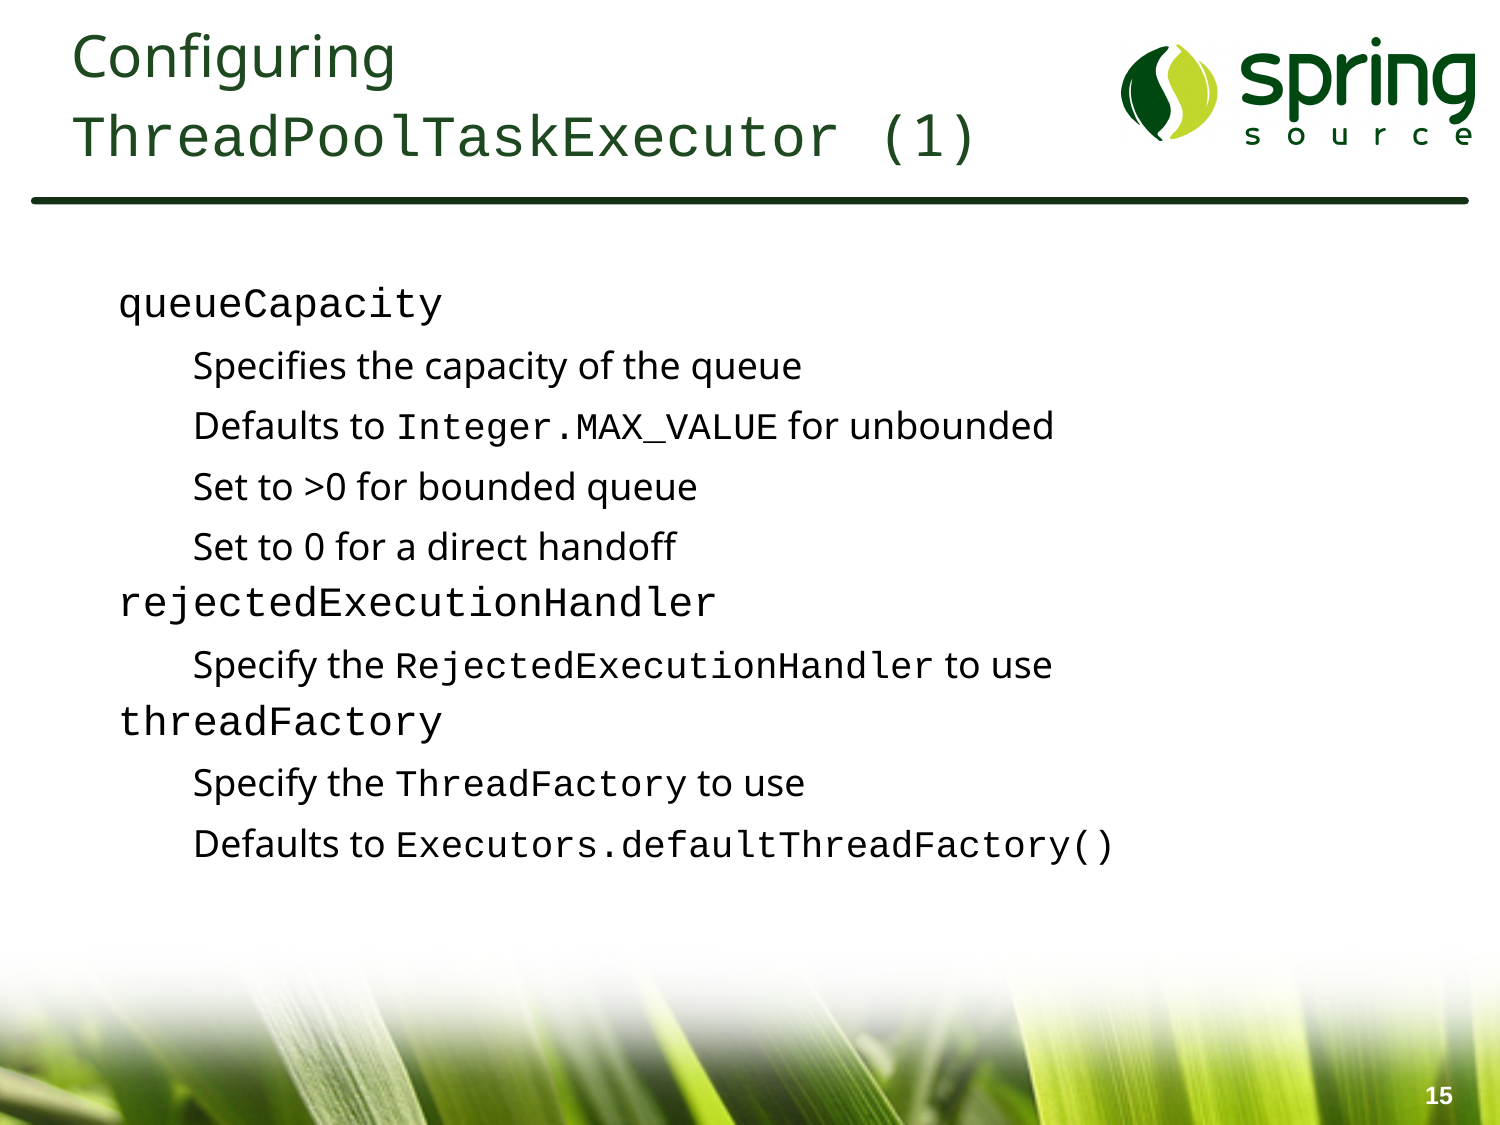

# Configuring ThreadPoolTaskExecutor (1)
queueCapacity
Specifies the capacity of the queue
Defaults to Integer.MAX_VALUE for unbounded
Set to >0 for bounded queue
Set to 0 for a direct handoff
rejectedExecutionHandler
Specify the RejectedExecutionHandler to use
threadFactory
Specify the ThreadFactory to use
Defaults to Executors.defaultThreadFactory()